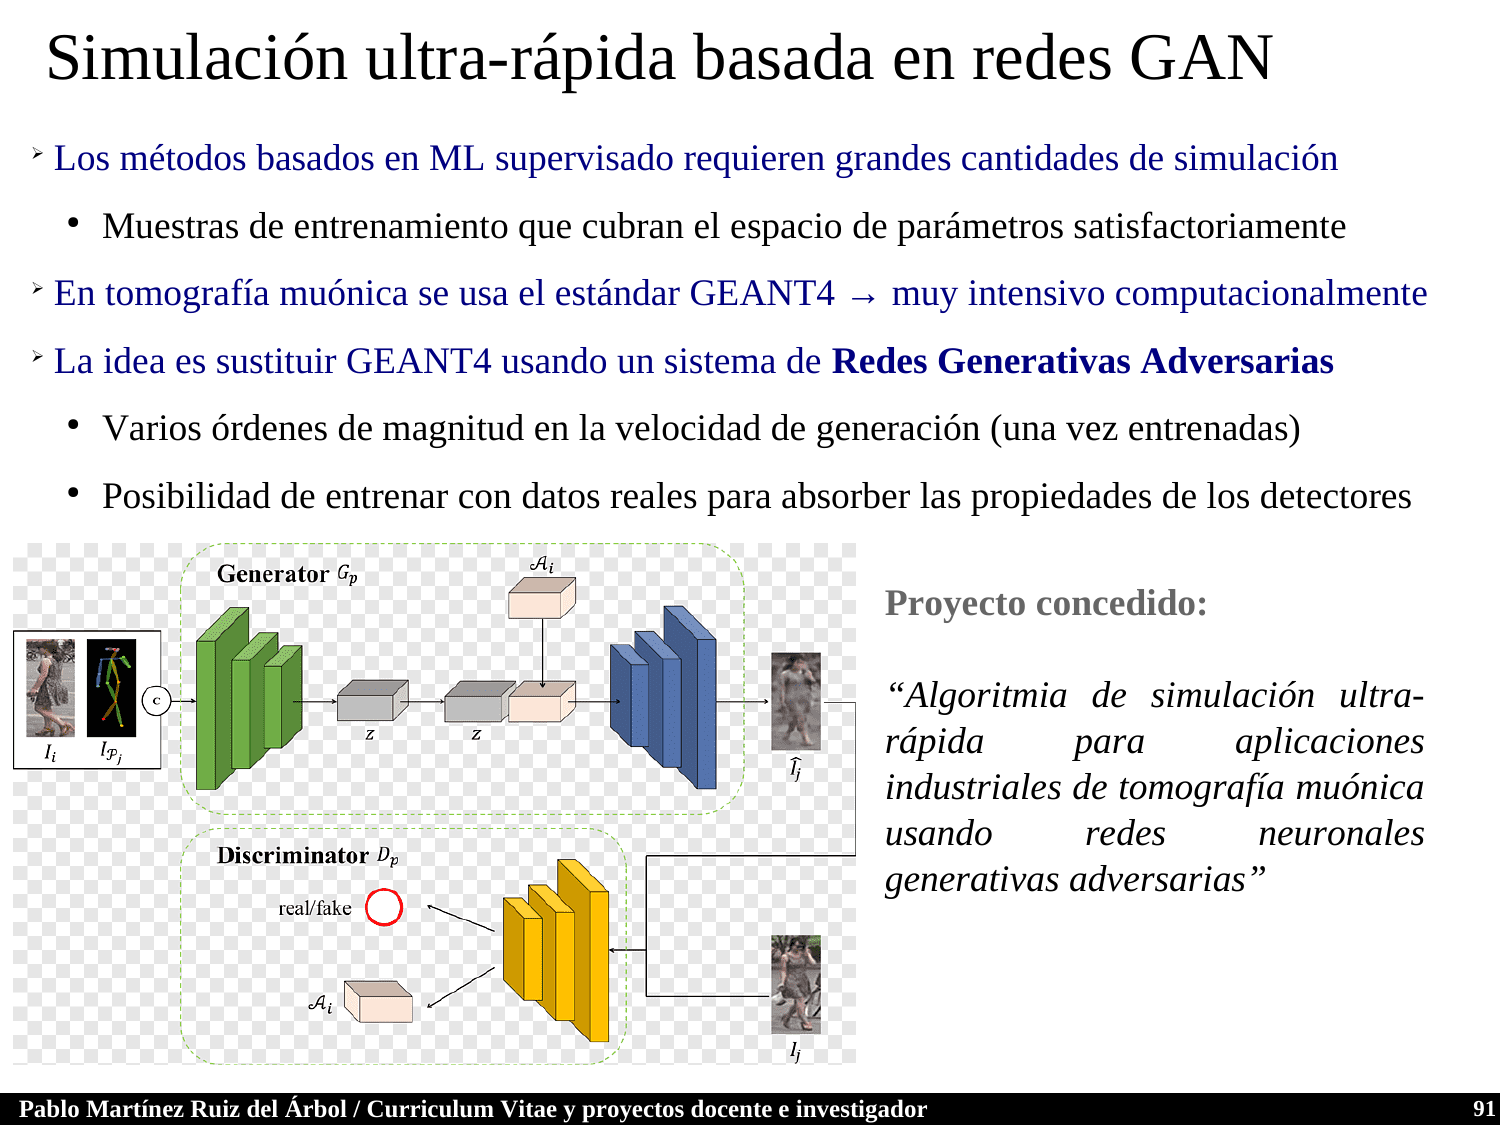

Simulación ultra-rápida basada en redes GAN
 Los métodos basados en ML supervisado requieren grandes cantidades de simulación
Muestras de entrenamiento que cubran el espacio de parámetros satisfactoriamente
 En tomografía muónica se usa el estándar GEANT4 → muy intensivo computacionalmente
 La idea es sustituir GEANT4 usando un sistema de Redes Generativas Adversarias
Varios órdenes de magnitud en la velocidad de generación (una vez entrenadas)
Posibilidad de entrenar con datos reales para absorber las propiedades de los detectores
Proyecto concedido:
“Algoritmia de simulación ultra-rápida para aplicaciones industriales de tomografía muónica usando redes neuronales generativas adversarias”
91